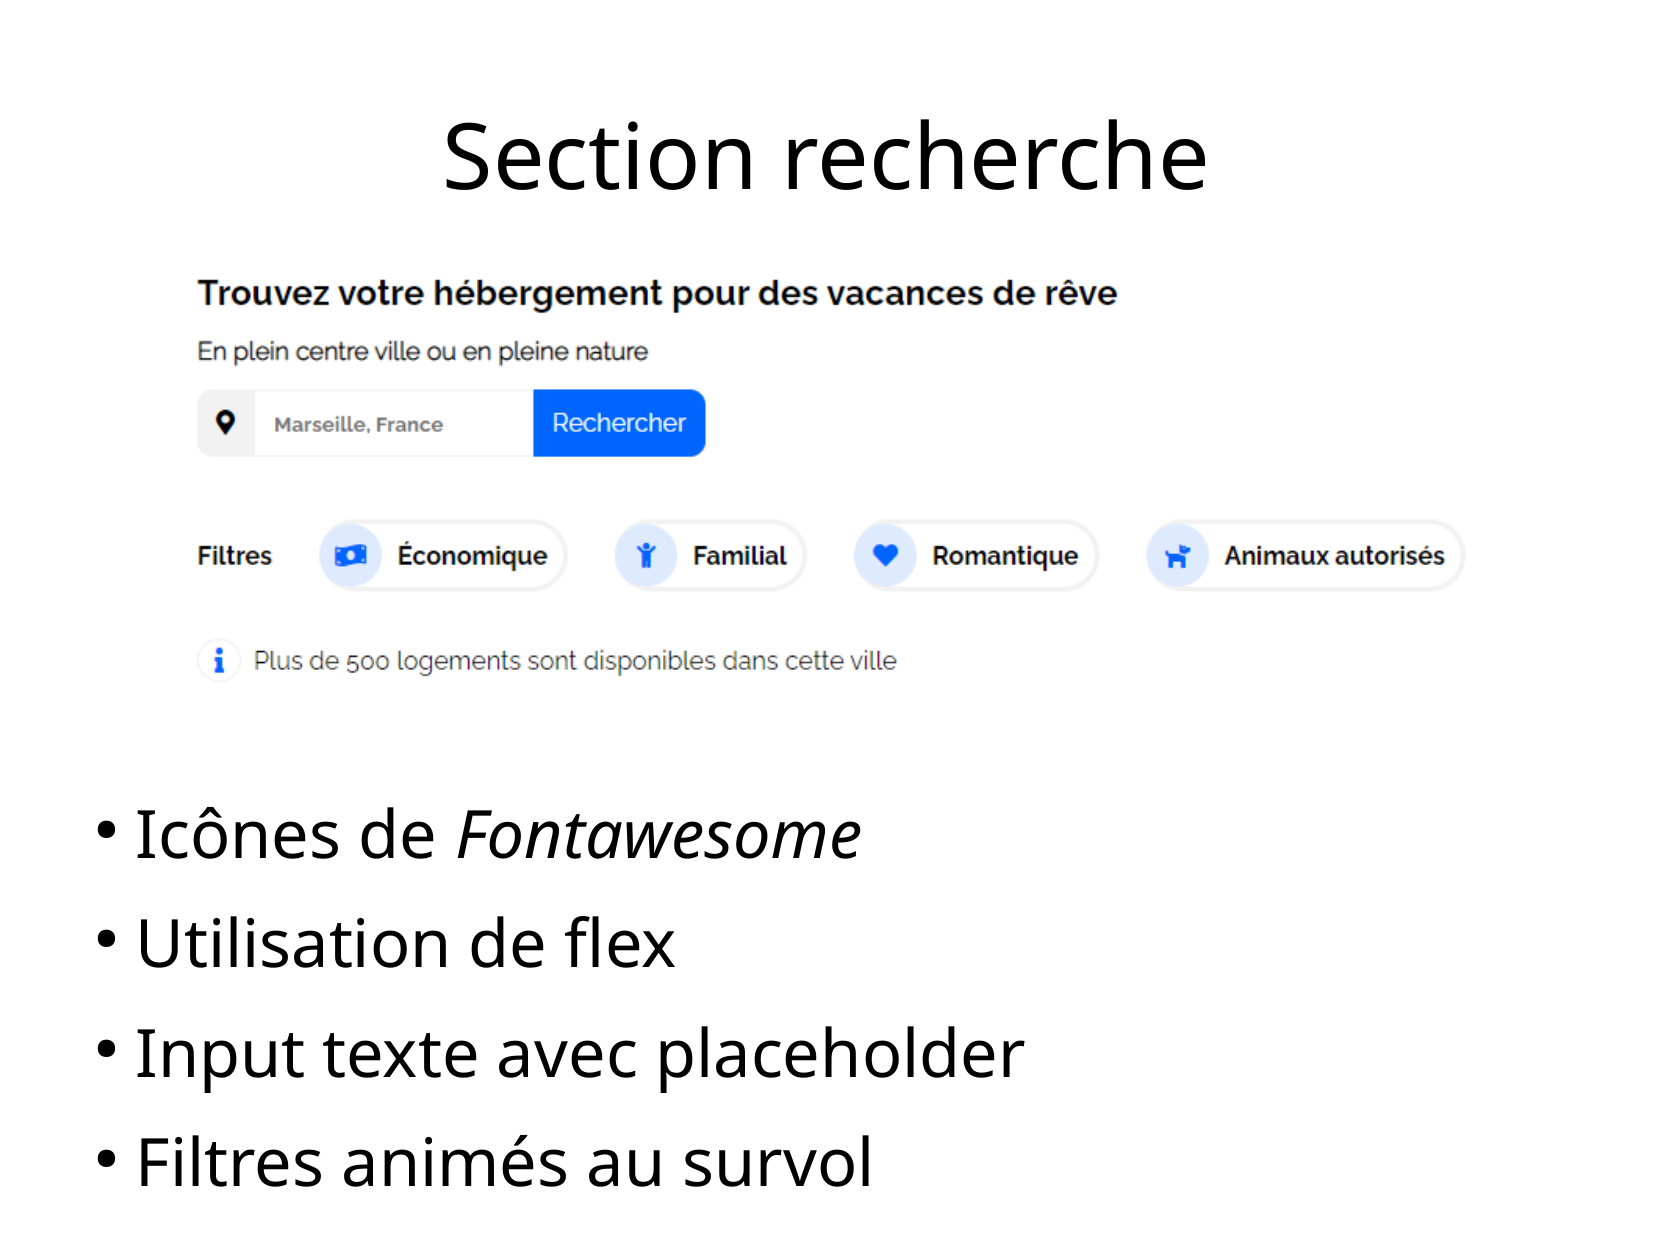

# Section recherche
 Icônes de Fontawesome
 Utilisation de flex
 Input texte avec placeholder
 Filtres animés au survol